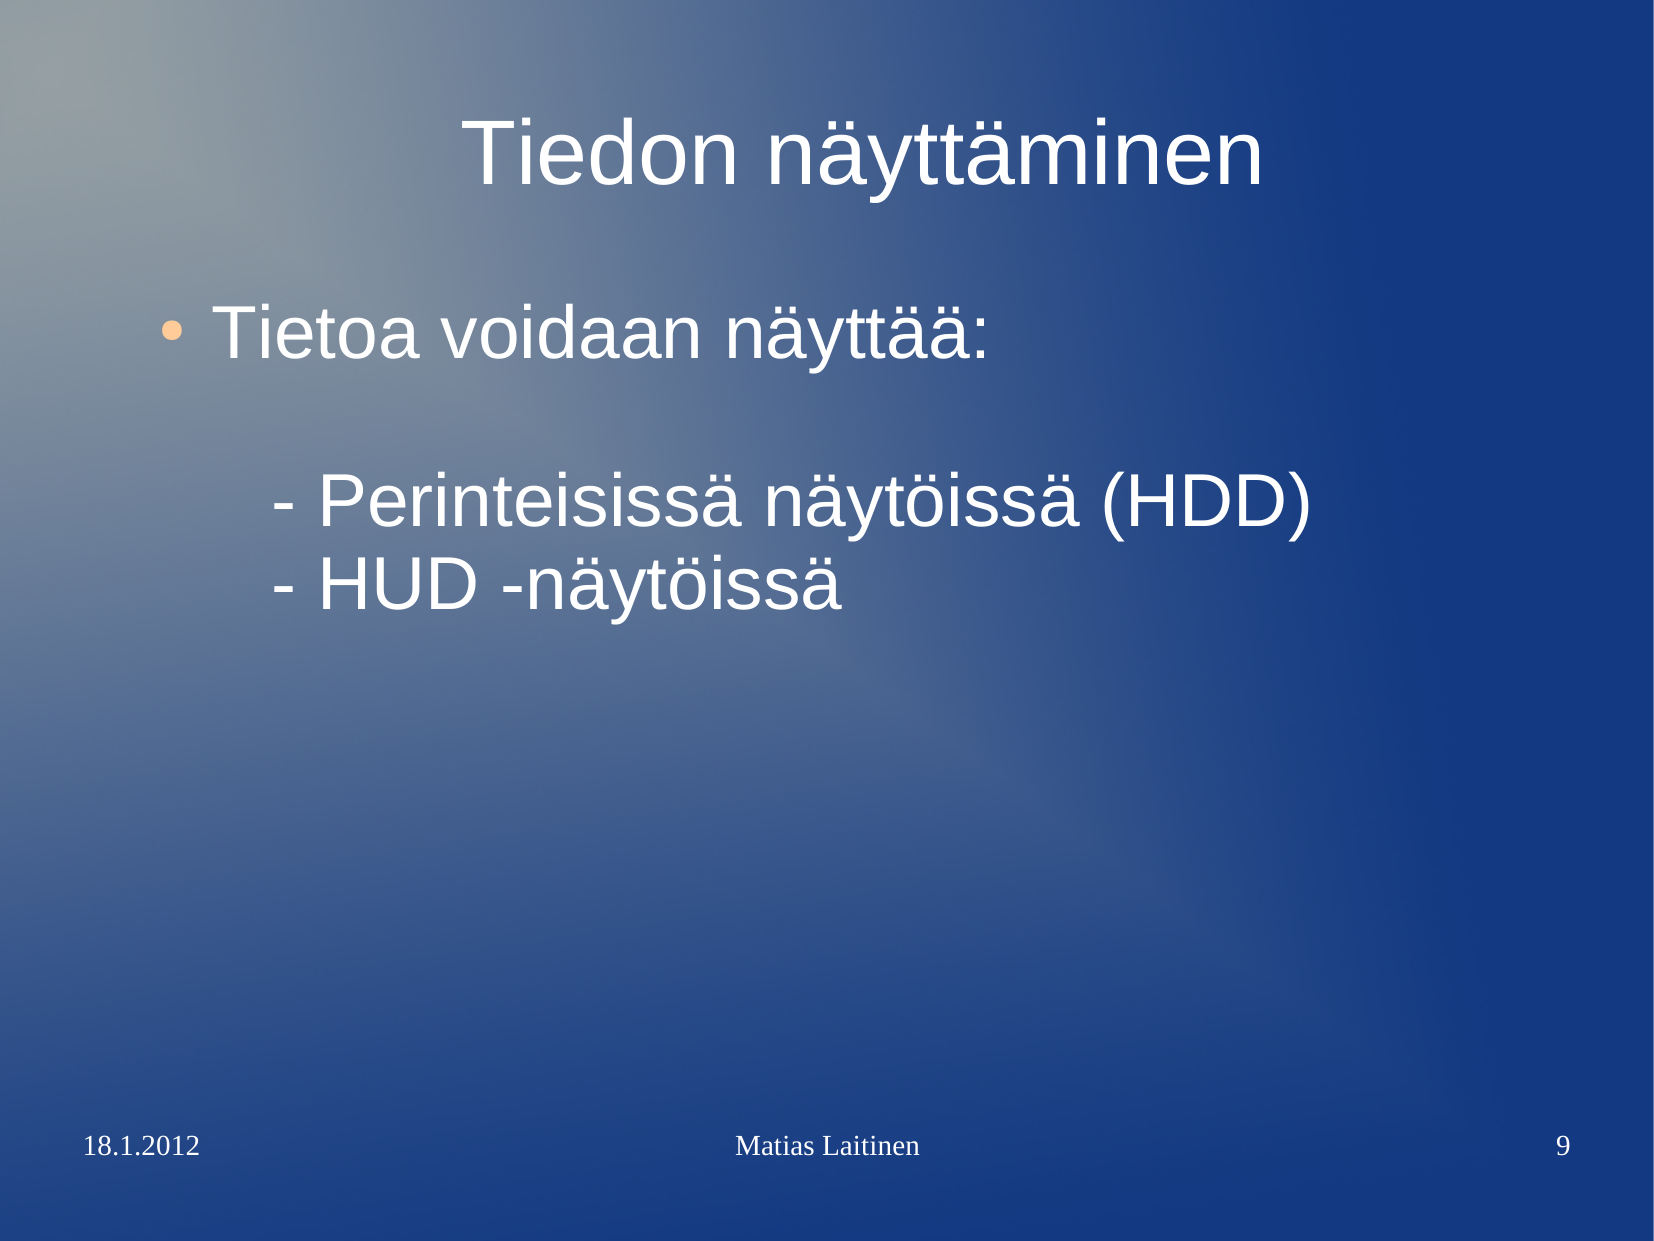

# Tiedon näyttäminen
Tietoa voidaan näyttää:
- Perinteisissä näytöissä (HDD)
- HUD -näytöissä
18.1.2012
Matias Laitinen
9